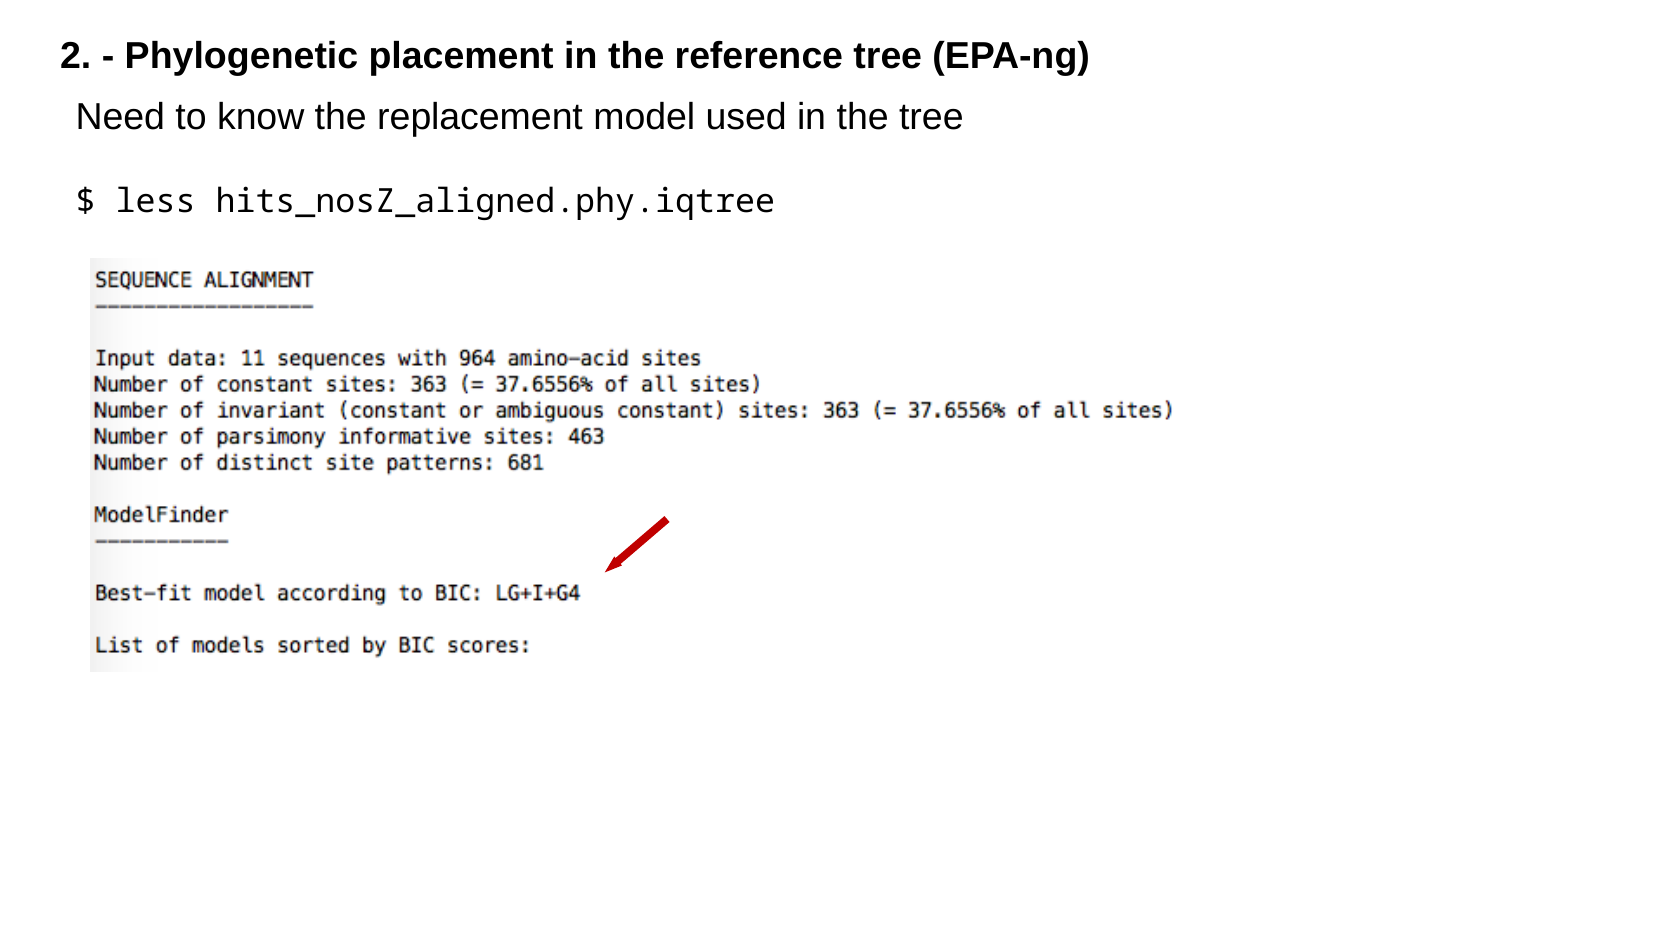

2. - Phylogenetic placement in the reference tree (EPA-ng)
Need to know the replacement model used in the tree
$ less hits_nosZ_aligned.phy.iqtree